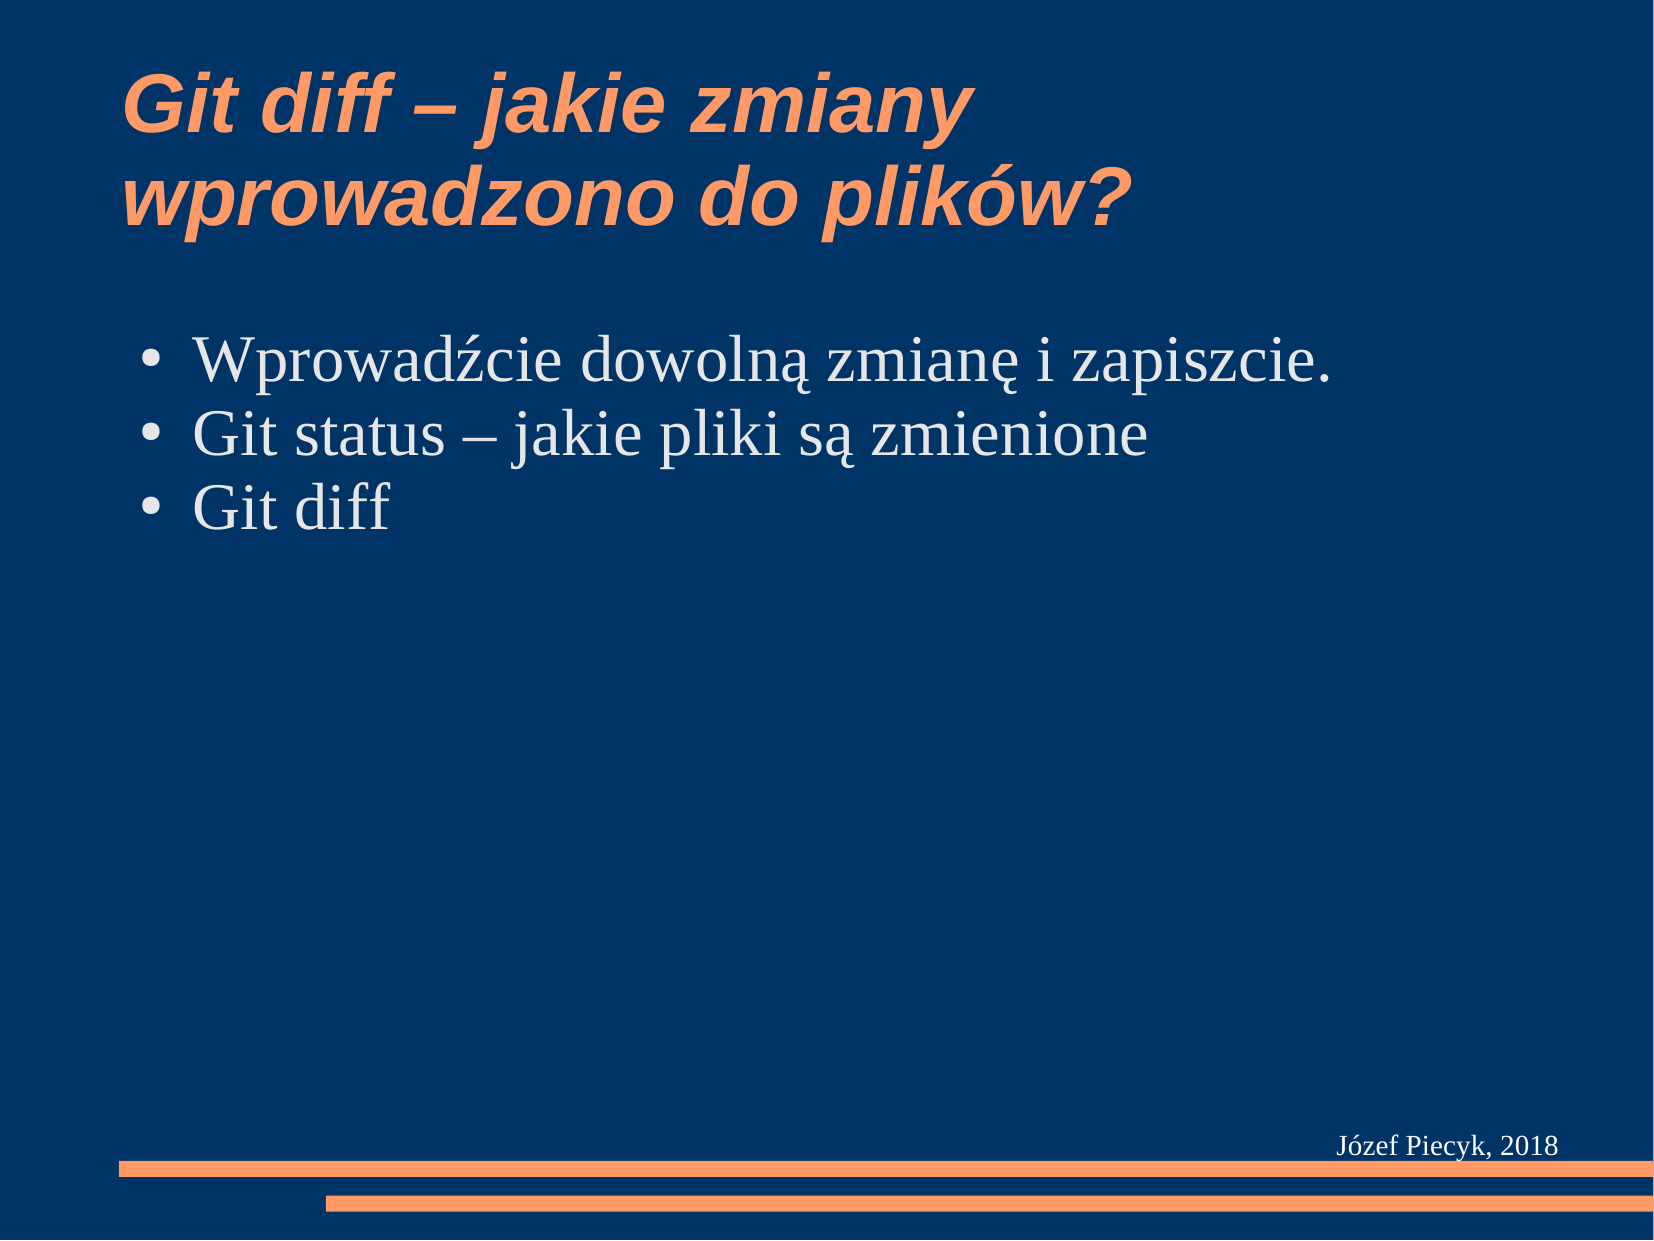

# Git diff – jakie zmiany wprowadzono do plików?
Wprowadźcie dowolną zmianę i zapiszcie.
Git status – jakie pliki są zmienione
Git diff